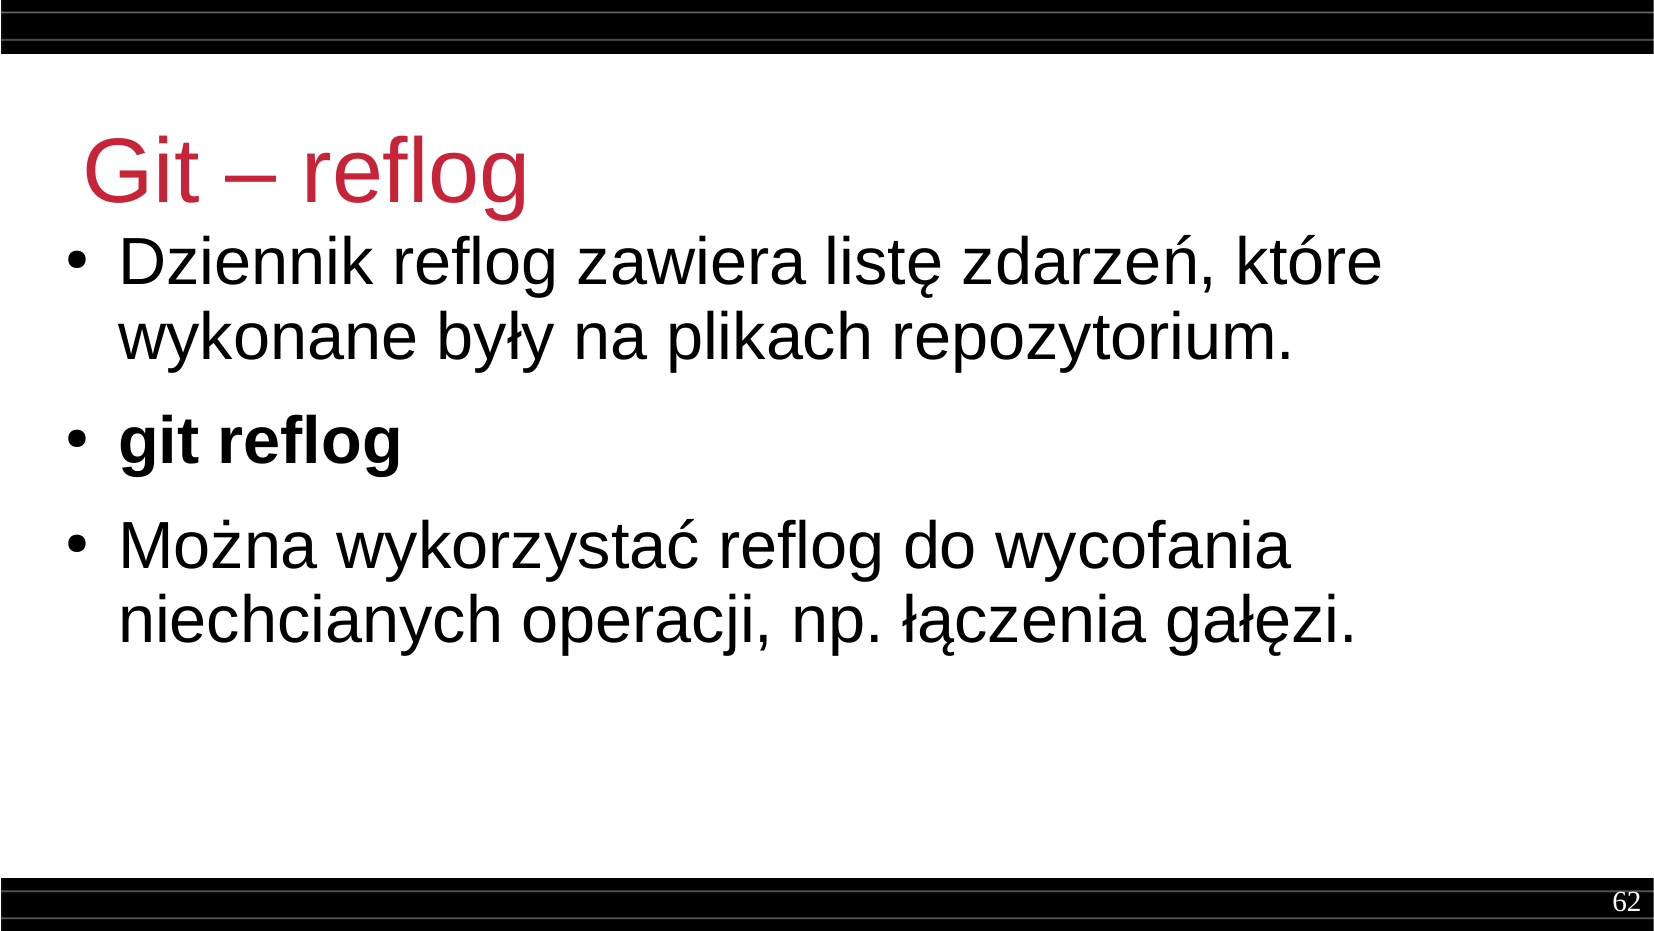

# Git – reflog
Dziennik reflog zawiera listę zdarzeń, które wykonane były na plikach repozytorium.
git reflog
Można wykorzystać reflog do wycofania niechcianych operacji, np. łączenia gałęzi.